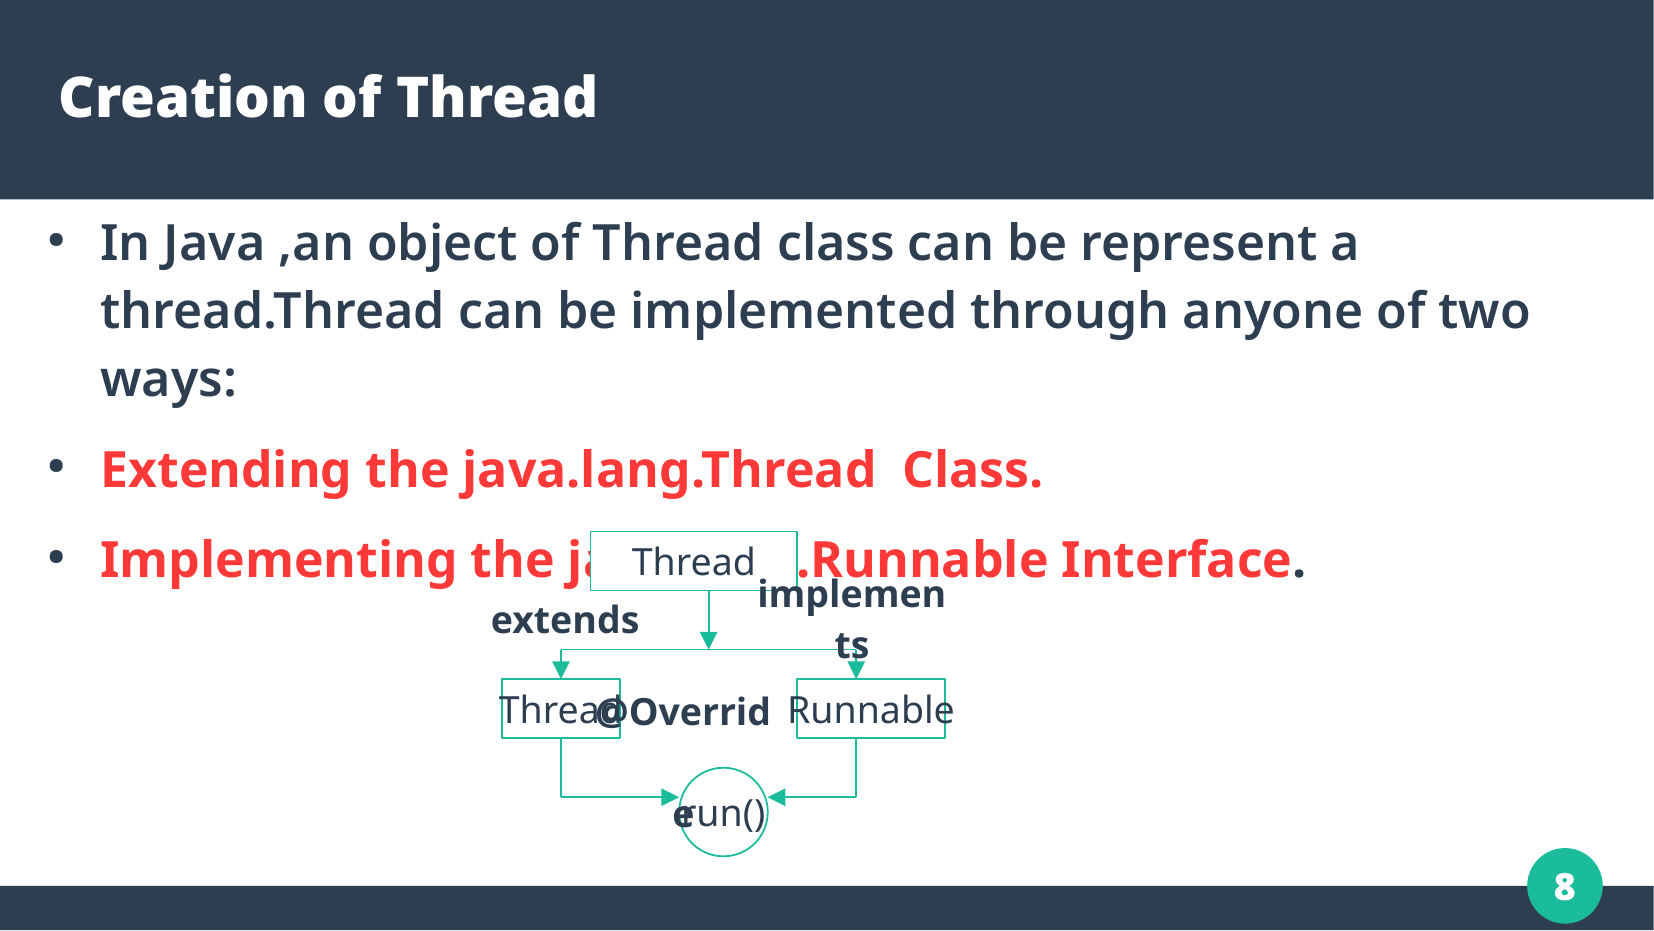

# Creation of Thread
In Java ,an object of Thread class can be represent a thread.Thread can be implemented through anyone of two ways:
Extending the java.lang.Thread Class.
Implementing the java.lang.Runnable Interface.
Thread
extends
implements
Thread
Runnable
@Override
run()